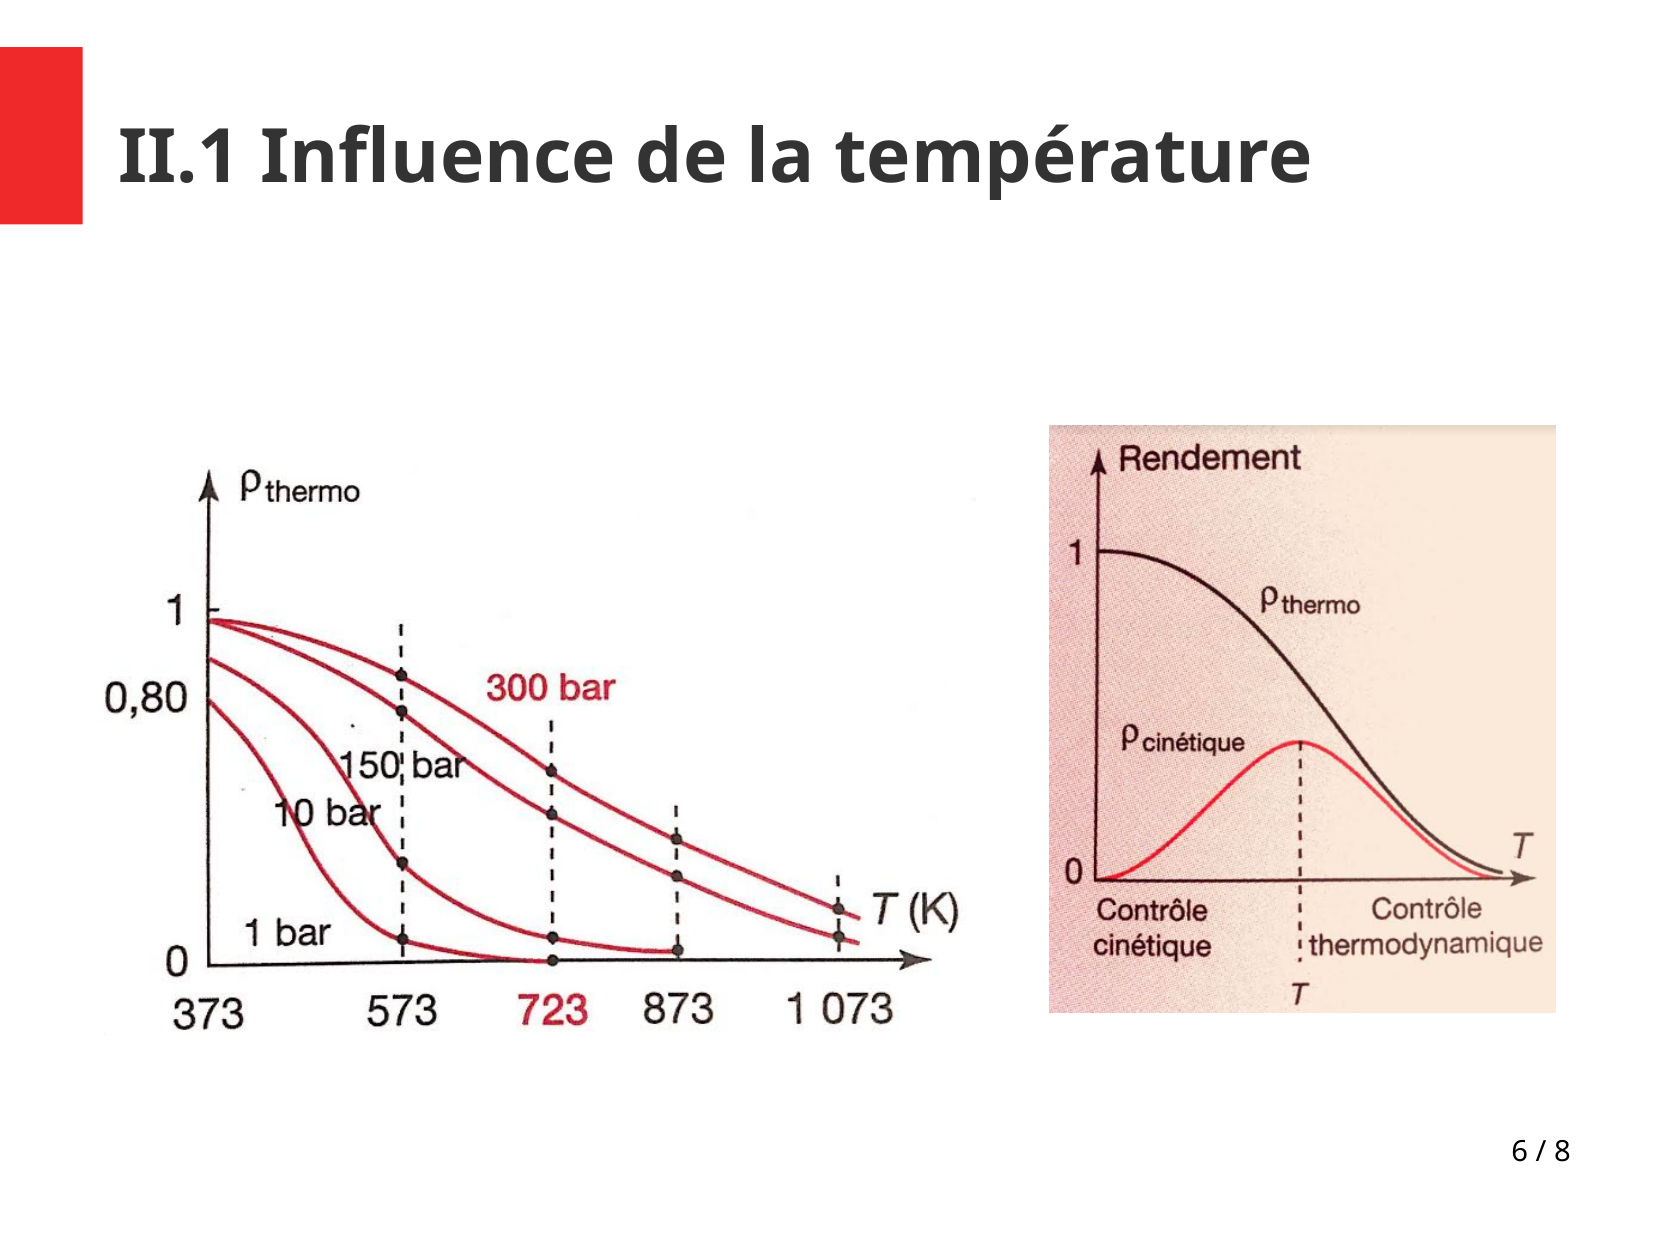

# II.1 Influence de la température
6